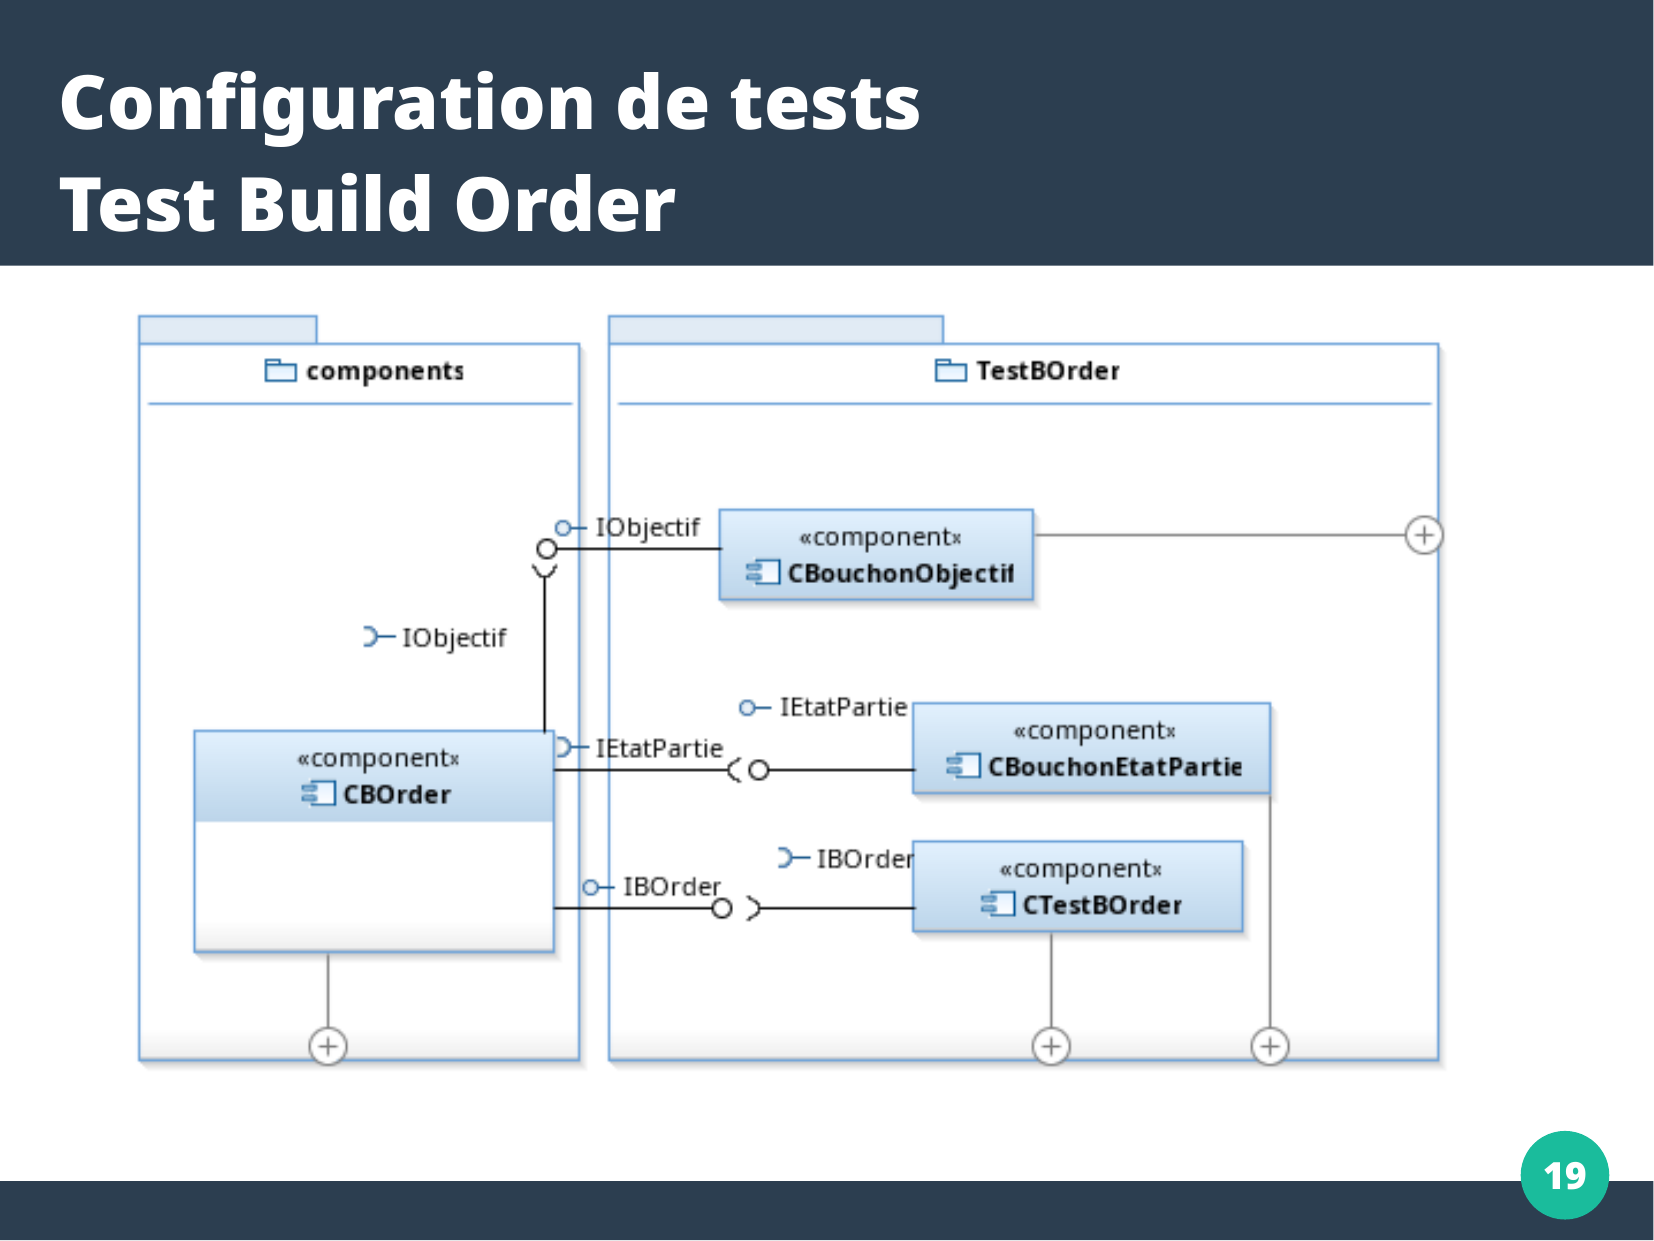

# Configuration de tests  Test Build Order
19